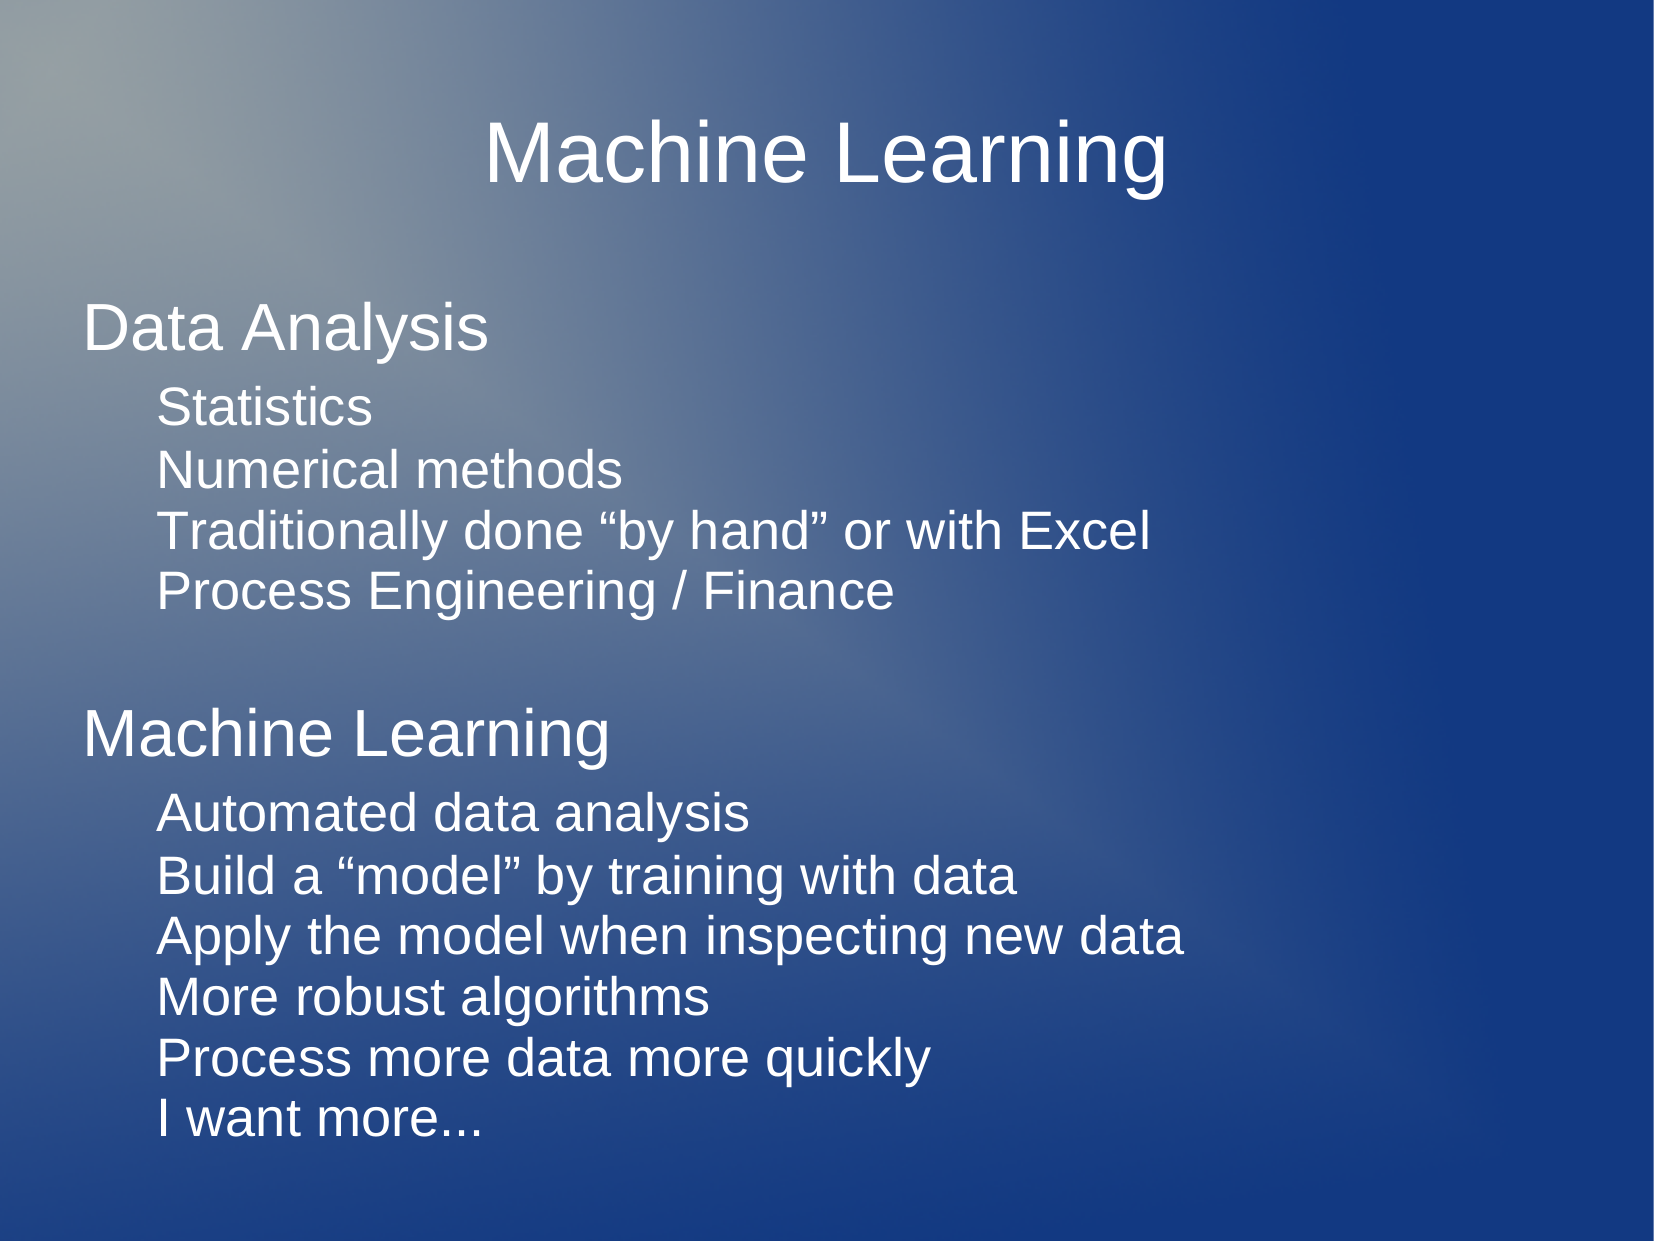

# Machine Learning
Data Analysis
	Statistics
	Numerical methods
	Traditionally done “by hand” or with Excel
	Process Engineering / Finance
Machine Learning
	Automated data analysis
	Build a “model” by training with data
	Apply the model when inspecting new data
	More robust algorithms
	Process more data more quickly
	I want more...